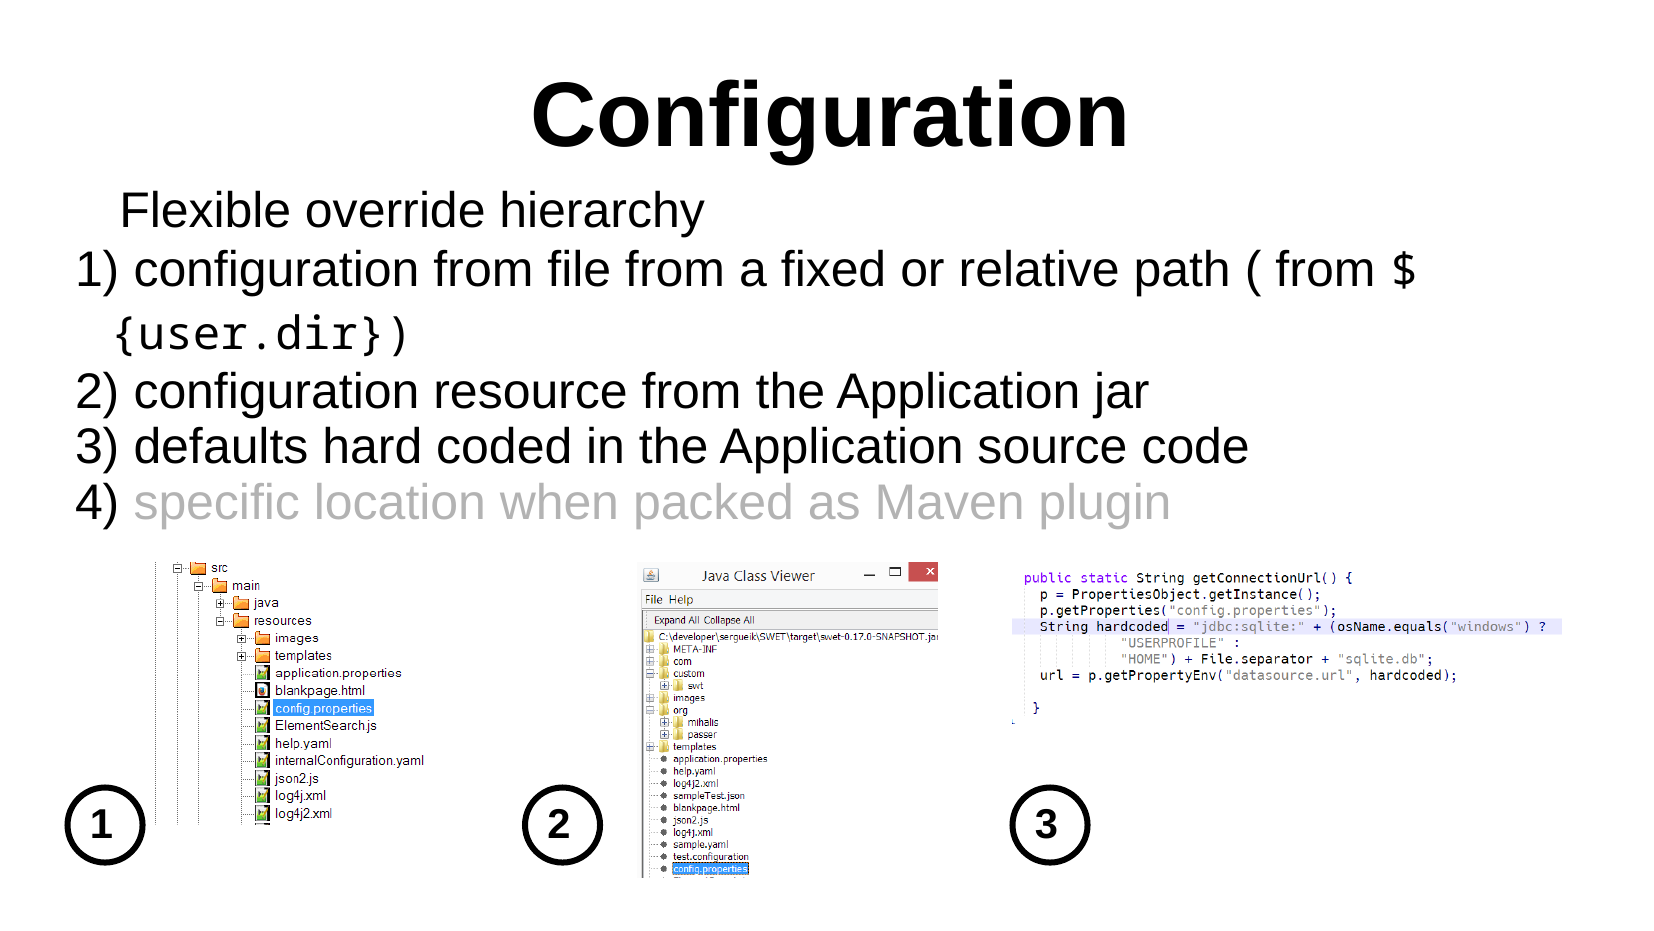

# Configuration
Flexible override hierarchy
 configuration from file from a fixed or relative path ( from ${user.dir})
 configuration resource from the Application jar
 defaults hard coded in the Application source code
 specific location when packed as Maven plugin
1
2
3